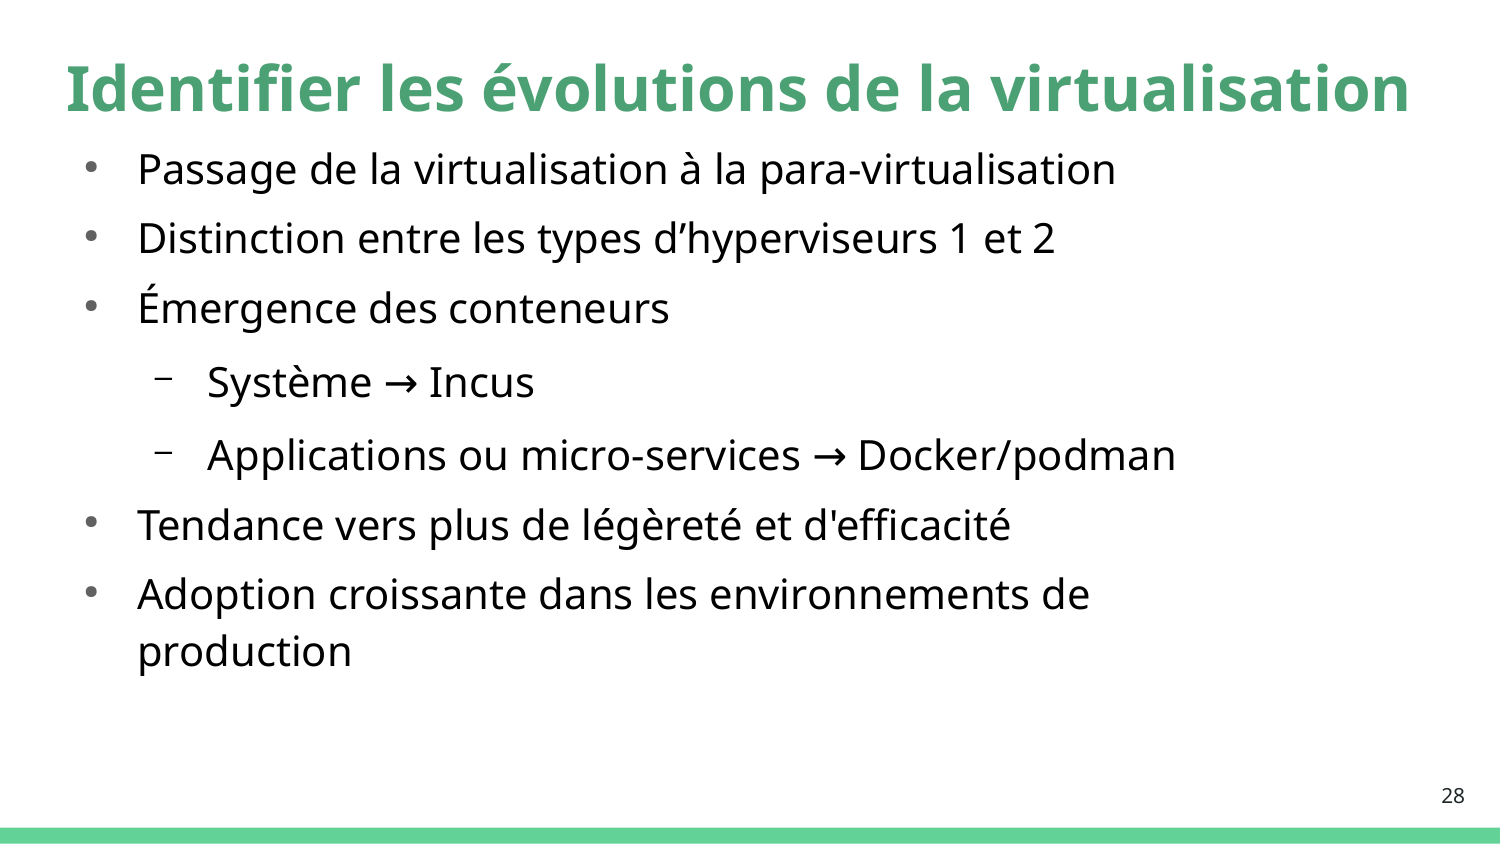

# Identifier les évolutions de la virtualisation
Passage de la virtualisation à la para-virtualisation
Distinction entre les types d’hyperviseurs 1 et 2
Émergence des conteneurs
Système → Incus
Applications ou micro-services → Docker/podman
Tendance vers plus de légèreté et d'efficacité
Adoption croissante dans les environnements de production